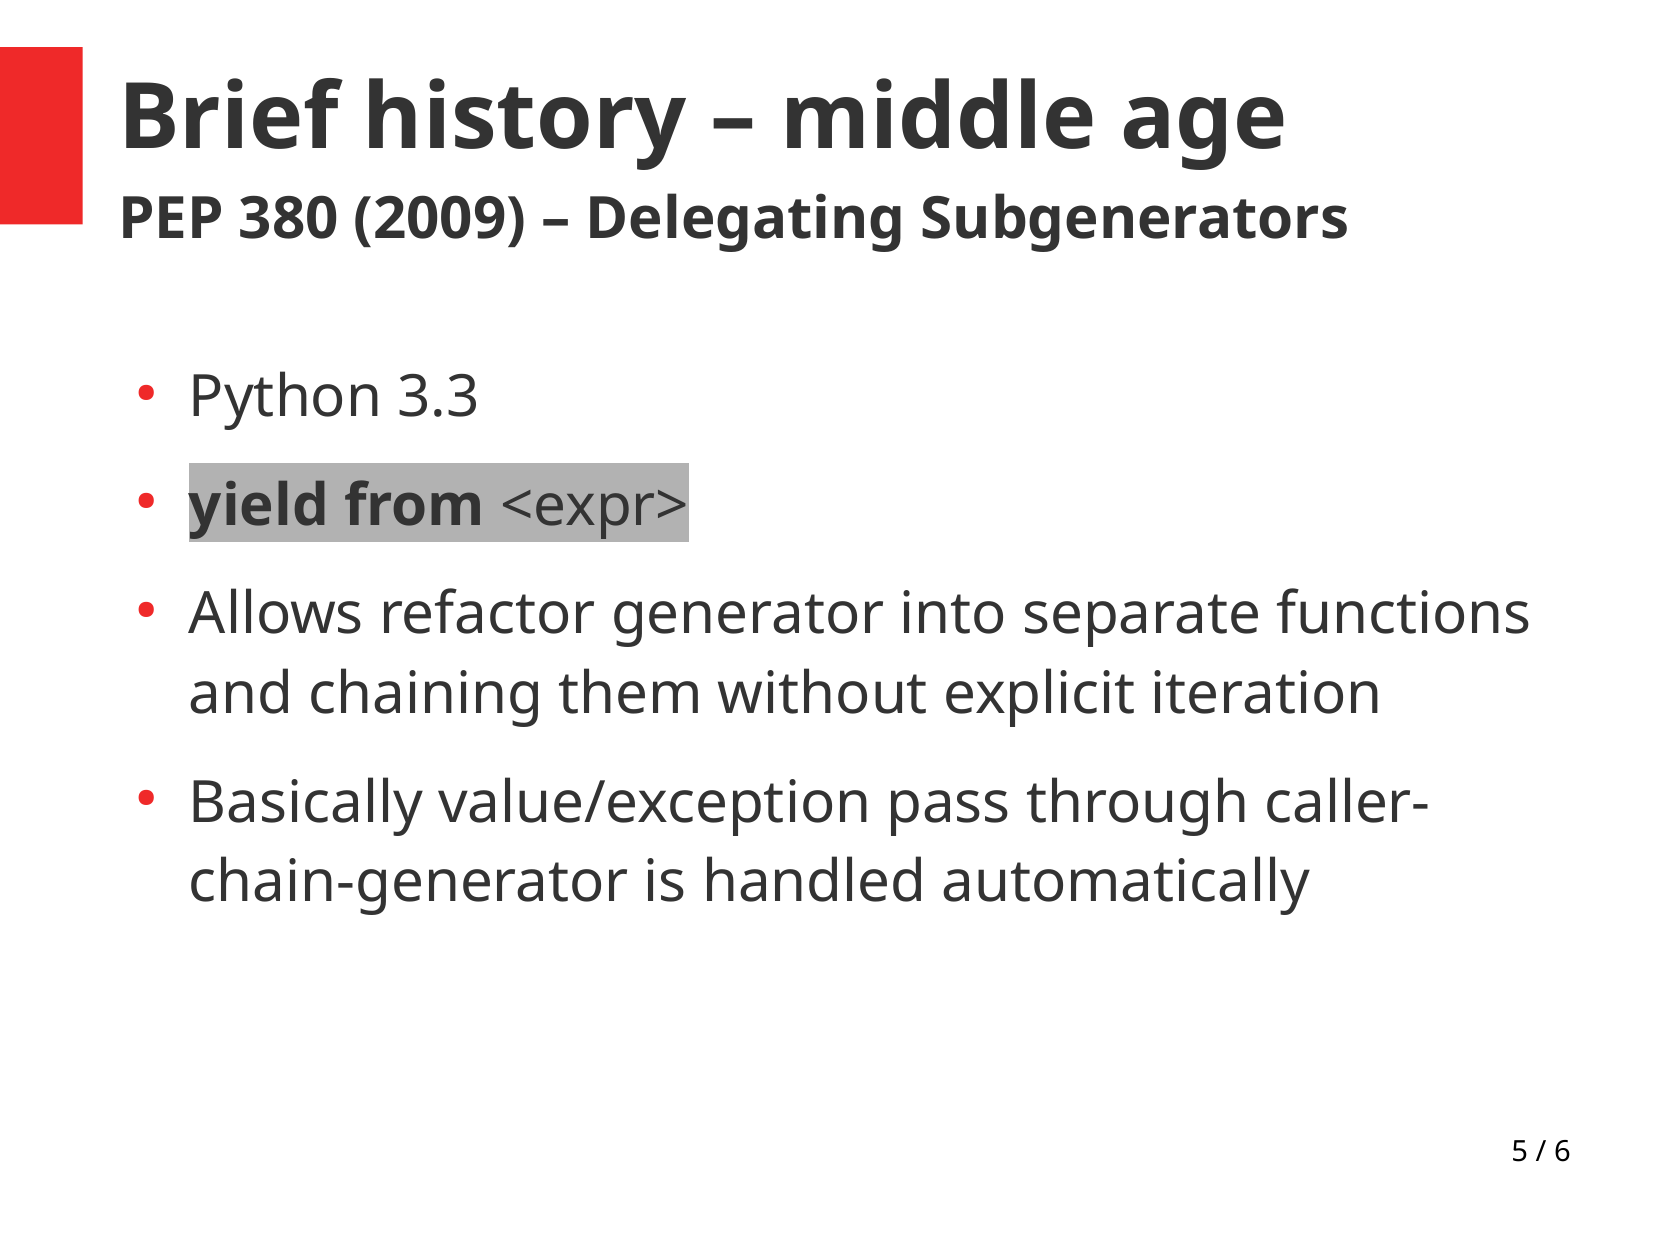

# Brief history – middle age PEP 380 (2009) – Delegating Subgenerators
Python 3.3
yield from <expr>
Allows refactor generator into separate functions and chaining them without explicit iteration
Basically value/exception pass through caller-chain-generator is handled automatically
5